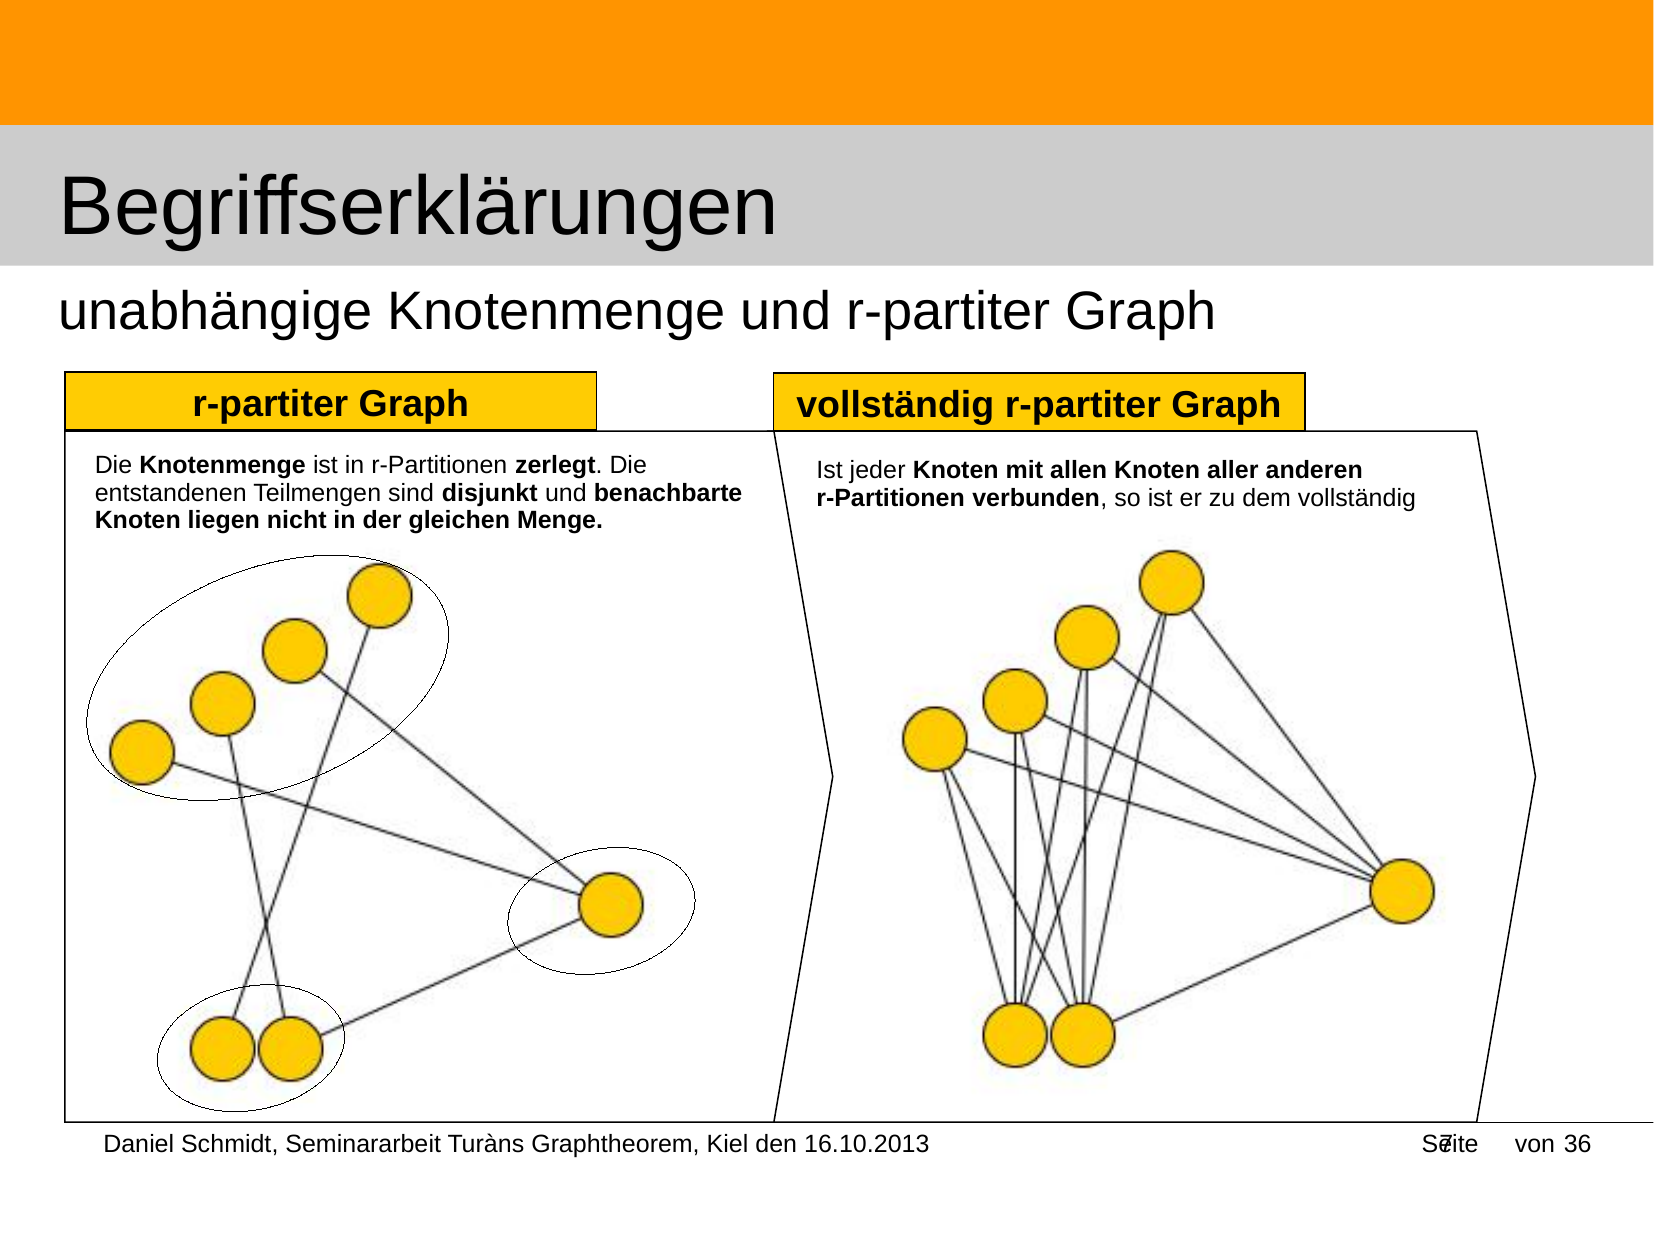

# Begriffserklärungen
unabhängige Knotenmenge und r-partiter Graph
r-partiter Graph
vollständig r-partiter Graph
Die Knotenmenge ist in r-Partitionen zerlegt. Die entstandenen Teilmengen sind disjunkt und benachbarte Knoten liegen nicht in der gleichen Menge.
Ist jeder Knoten mit allen Knoten aller anderen
r-Partitionen verbunden, so ist er zu dem vollständig
36
Daniel Schmidt, Seminararbeit Turàns Graphtheorem, Kiel den 16.10.2013
von
Seite